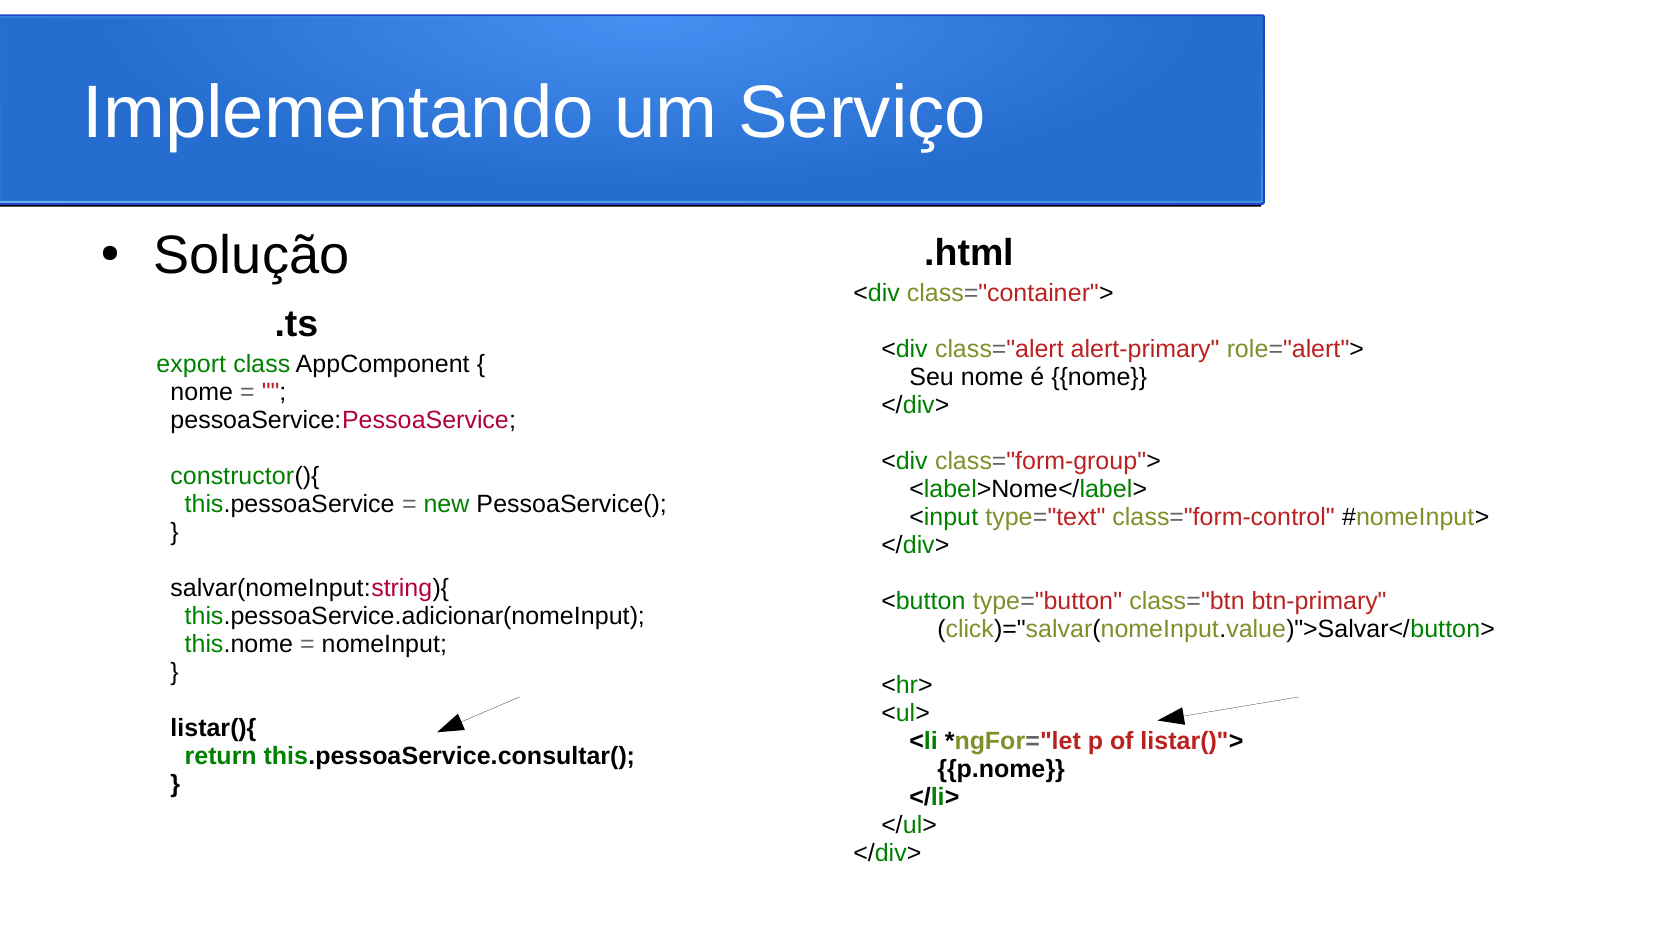

# Implementando um Serviço
Solução
.html
<div class="container">
 <div class="alert alert-primary" role="alert">
 Seu nome é {{nome}}
 </div>
 <div class="form-group">
 <label>Nome</label>
 <input type="text" class="form-control" #nomeInput>
 </div>
 <button type="button" class="btn btn-primary"
 (click)="salvar(nomeInput.value)">Salvar</button>
 <hr>
 <ul>
 <li *ngFor="let p of listar()">
 {{p.nome}}
 </li>
 </ul>
</div>
.ts
export class AppComponent {
 nome = "";
 pessoaService:PessoaService;
 constructor(){
 this.pessoaService = new PessoaService();
 }
 salvar(nomeInput:string){
 this.pessoaService.adicionar(nomeInput);
 this.nome = nomeInput;
 }
 listar(){
 return this.pessoaService.consultar();
 }